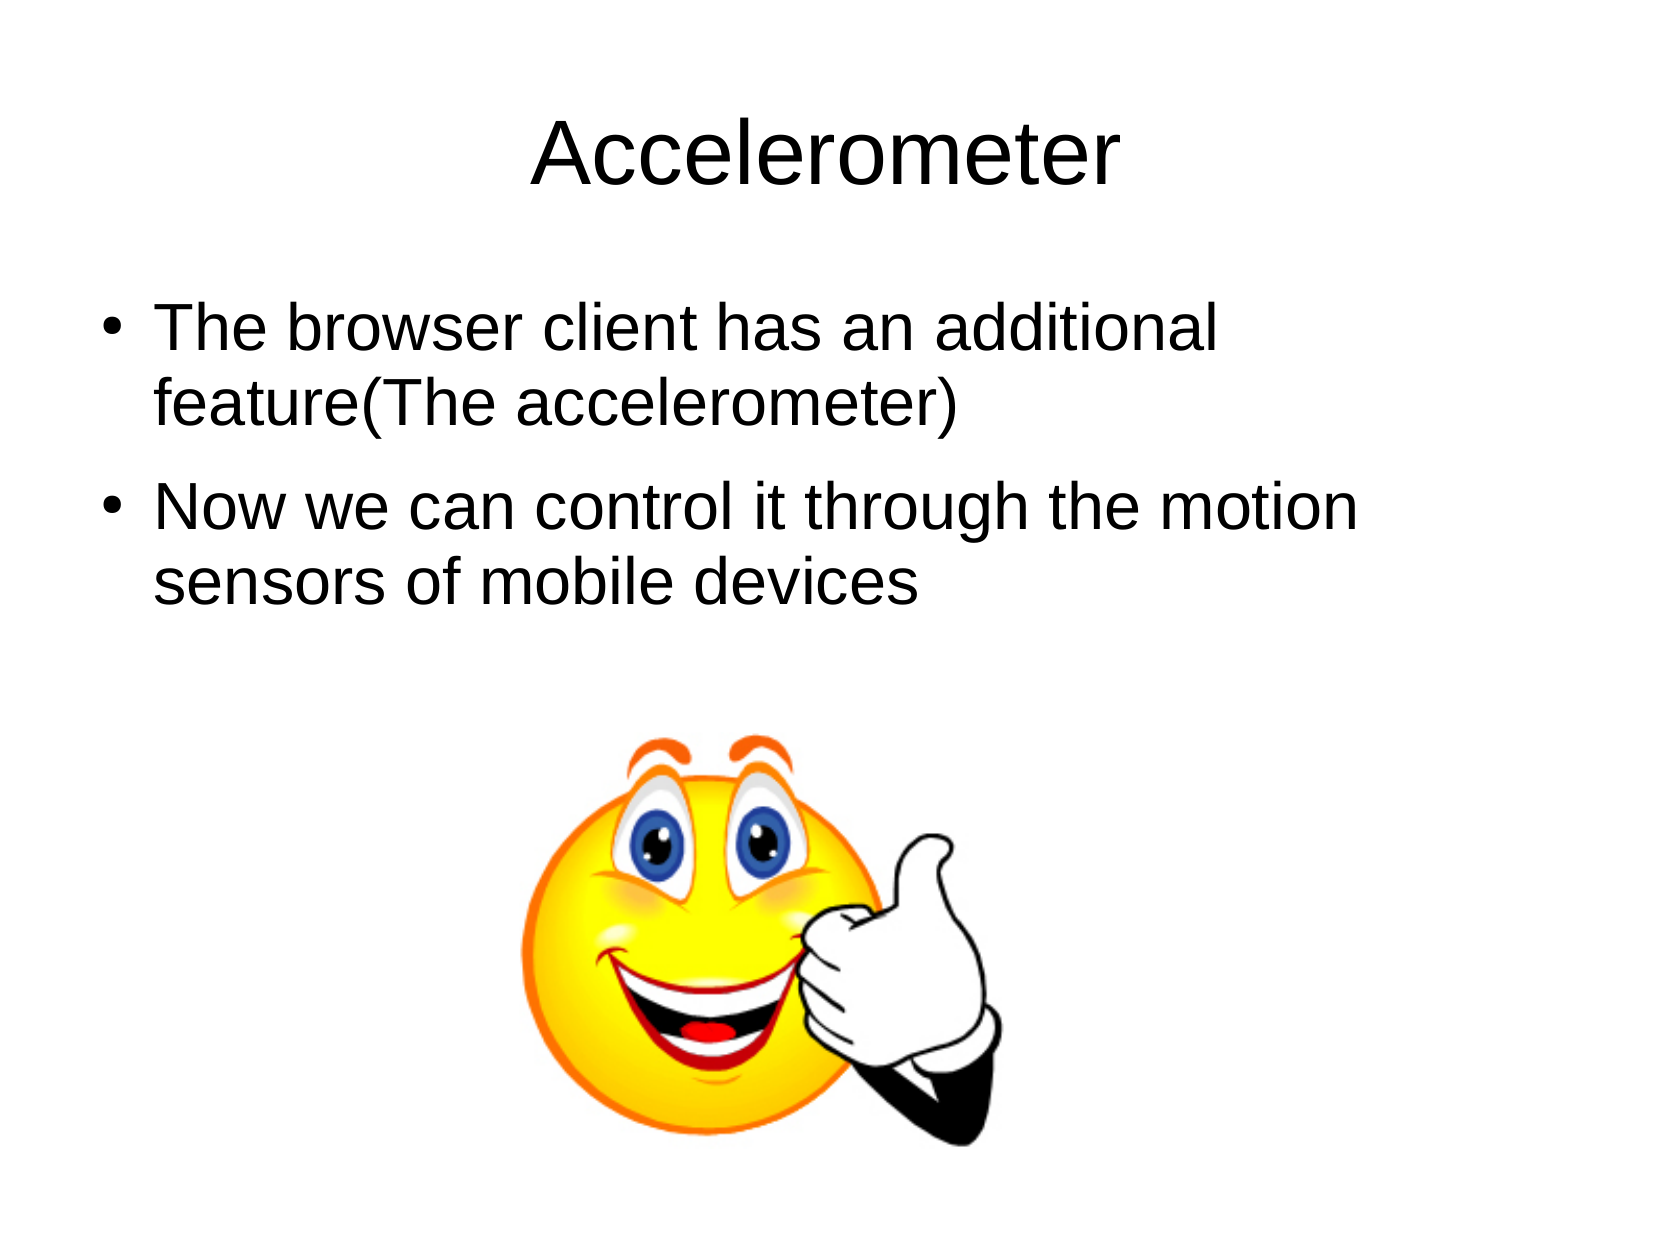

# Accelerometer
The browser client has an additional feature(The accelerometer)
Now we can control it through the motion sensors of mobile devices